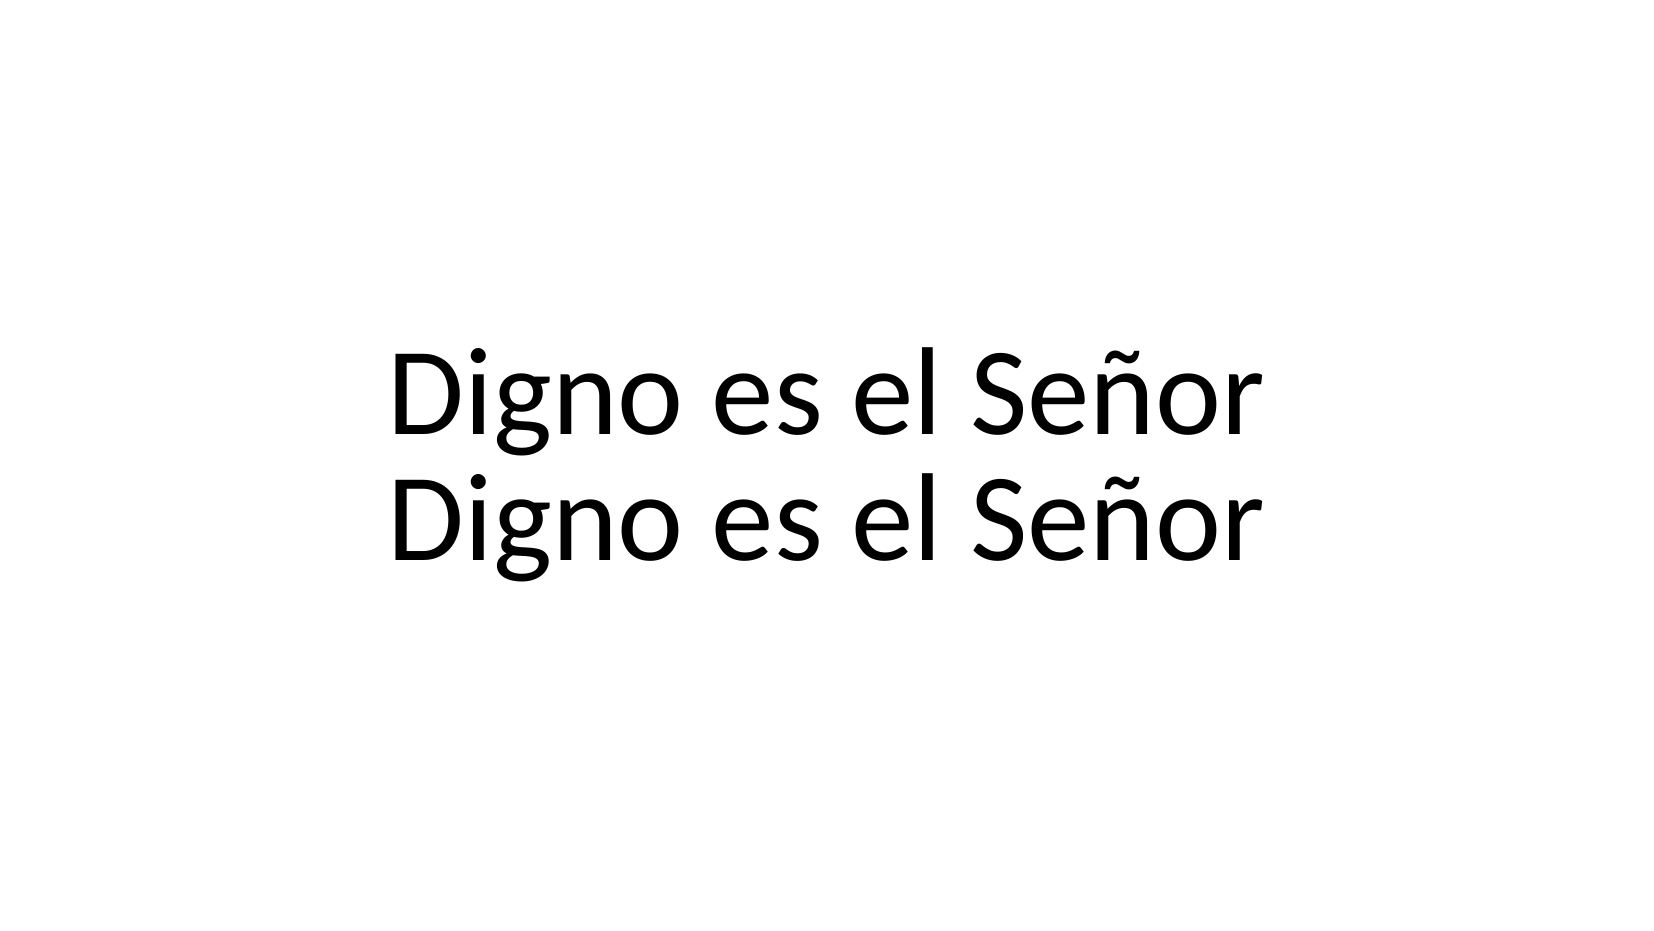

# Digno es el Señor Digno es el Señor